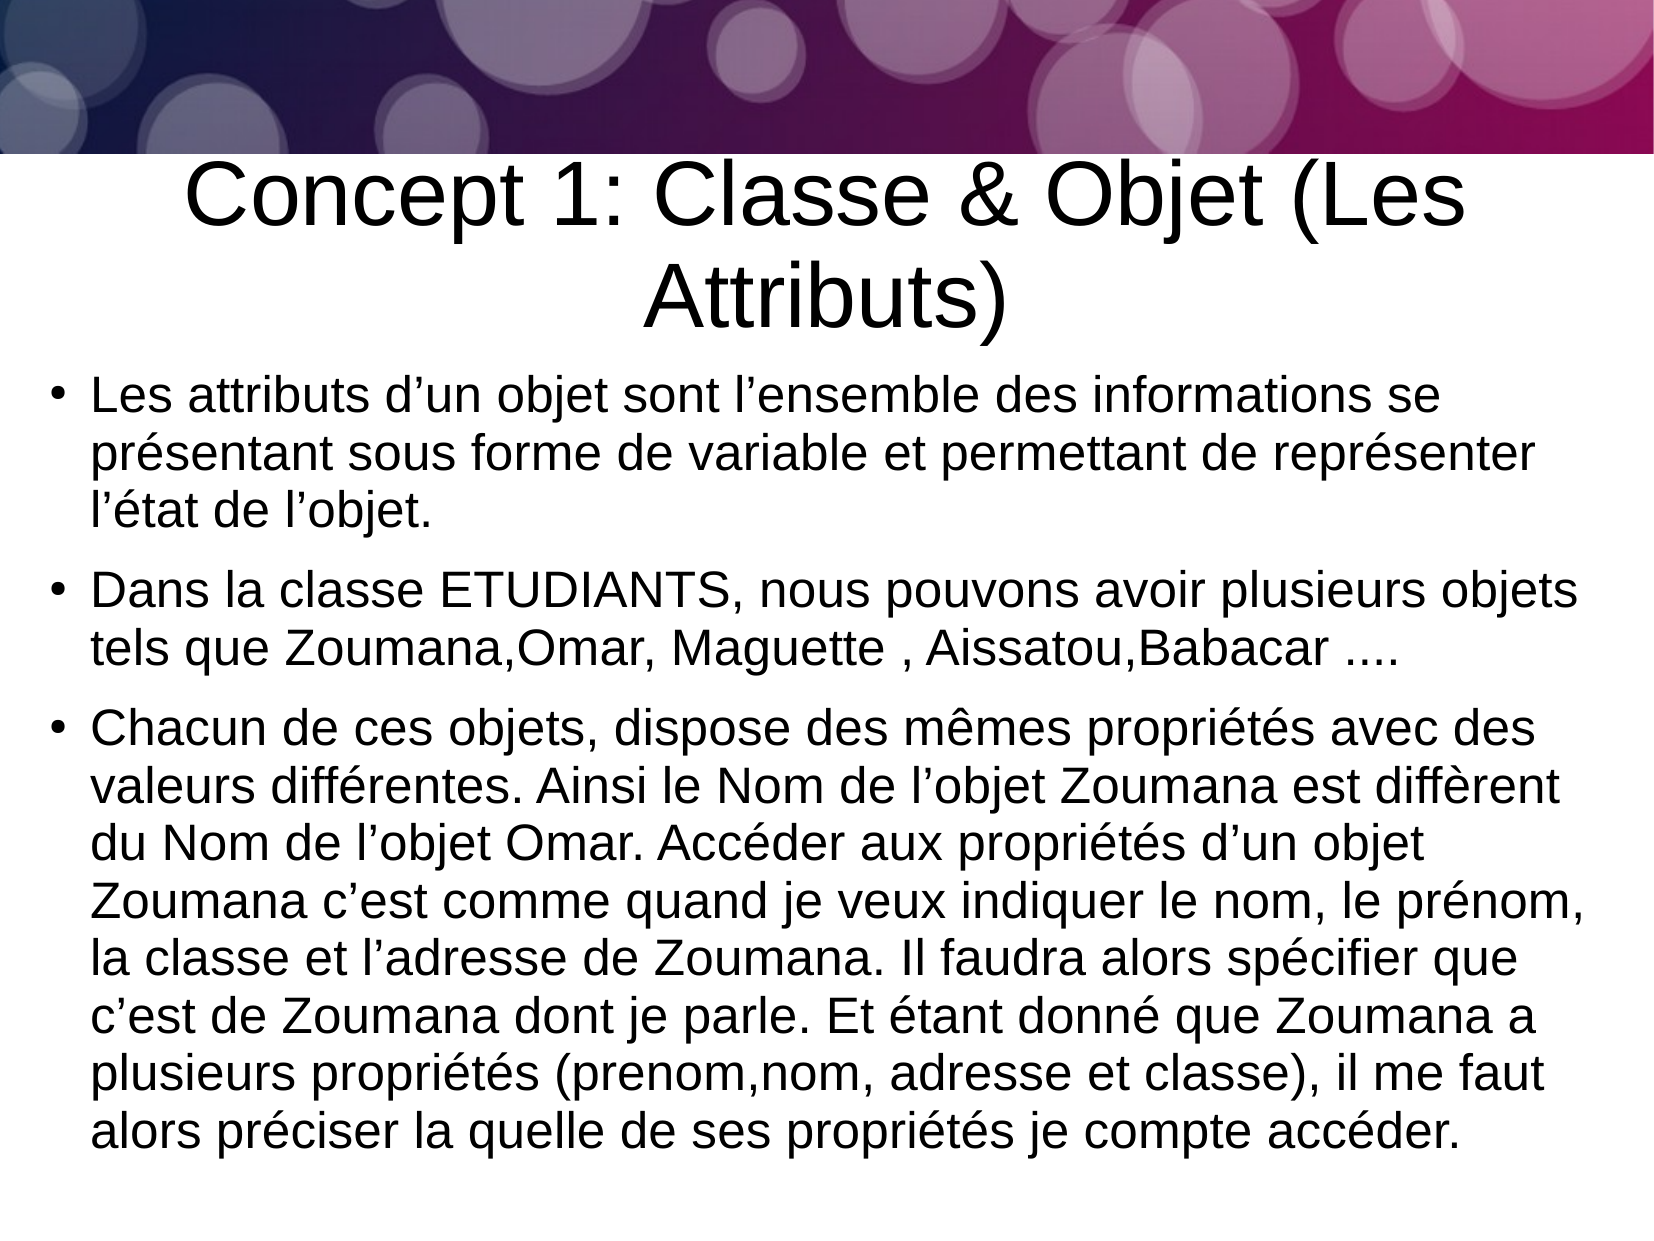

# Concept 1: Classe & Objet (Les Attributs)
Les attributs d’un objet sont l’ensemble des informations se présentant sous forme de variable et permettant de représenter l’état de l’objet.
Dans la classe ETUDIANTS, nous pouvons avoir plusieurs objets tels que Zoumana,Omar, Maguette , Aissatou,Babacar ....
Chacun de ces objets, dispose des mêmes propriétés avec des valeurs différentes. Ainsi le Nom de l’objet Zoumana est diffèrent du Nom de l’objet Omar. Accéder aux propriétés d’un objet Zoumana c’est comme quand je veux indiquer le nom, le prénom, la classe et l’adresse de Zoumana. Il faudra alors spécifier que c’est de Zoumana dont je parle. Et étant donné que Zoumana a plusieurs propriétés (prenom,nom, adresse et classe), il me faut alors préciser la quelle de ses propriétés je compte accéder.